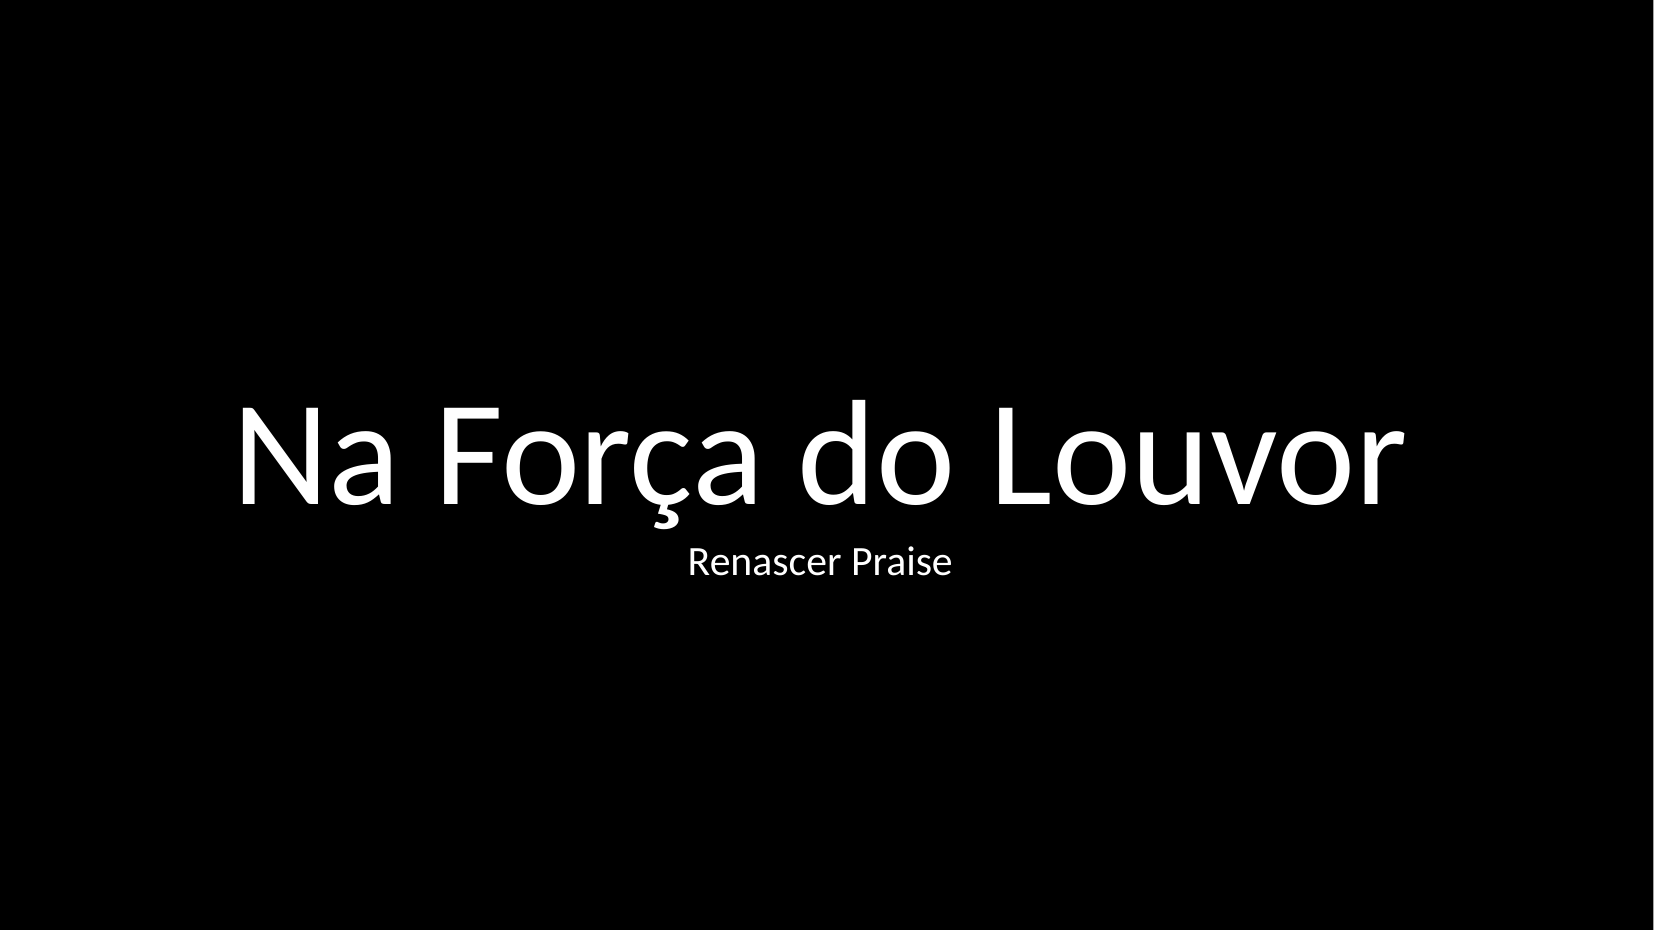

# Na Força do Louvor Renascer Praise